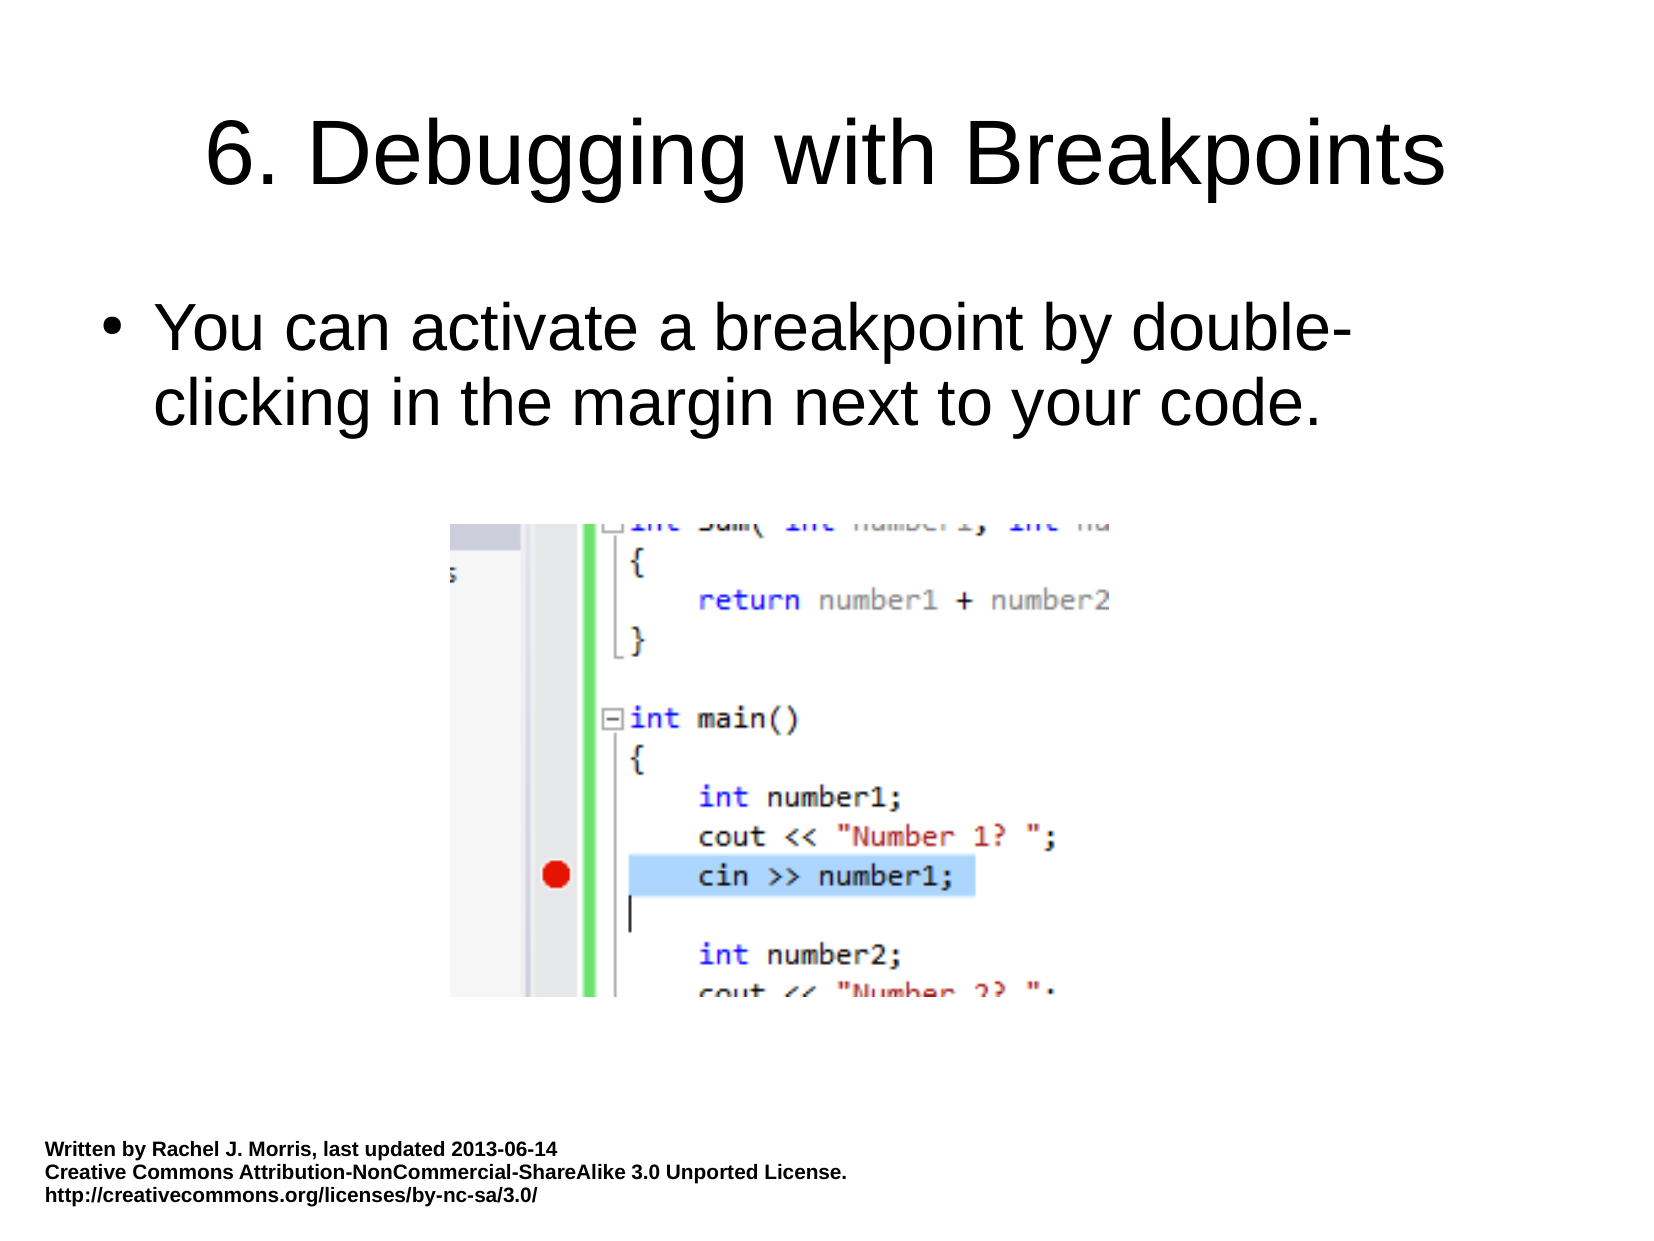

# 6. Debugging with Breakpoints
You can activate a breakpoint by double-clicking in the margin next to your code.